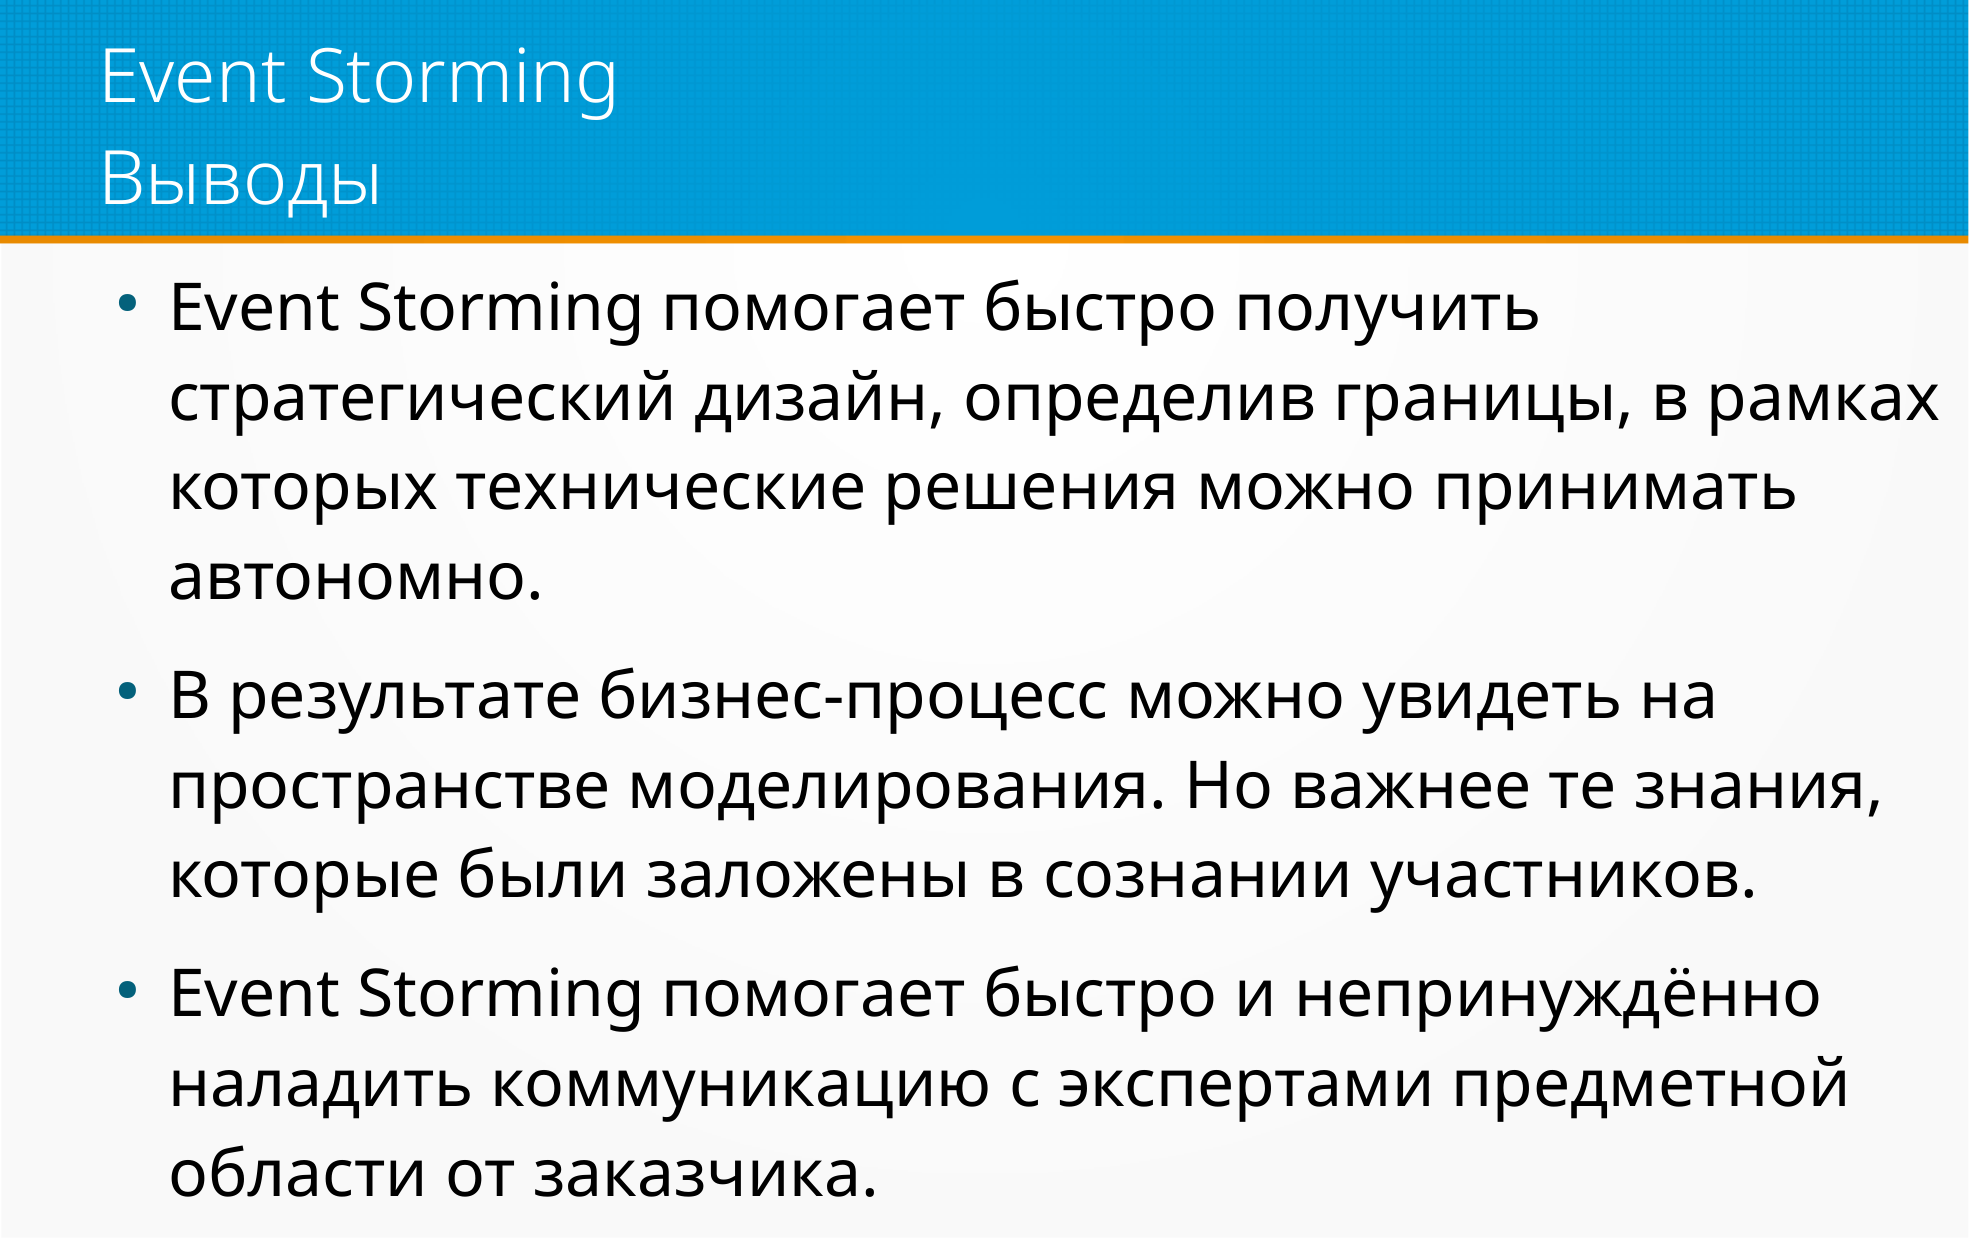

# Event Storming Выводы
Event Storming помогает быстро получить стратегический дизайн, определив границы, в рамках которых технические решения можно принимать автономно.
В результате бизнес-процесс можно увидеть на пространстве моделирования. Но важнее те знания, которые были заложены в сознании участников.
Event Storming помогает быстро и непринуждённо наладить коммуникацию с экспертами предметной области от заказчика.